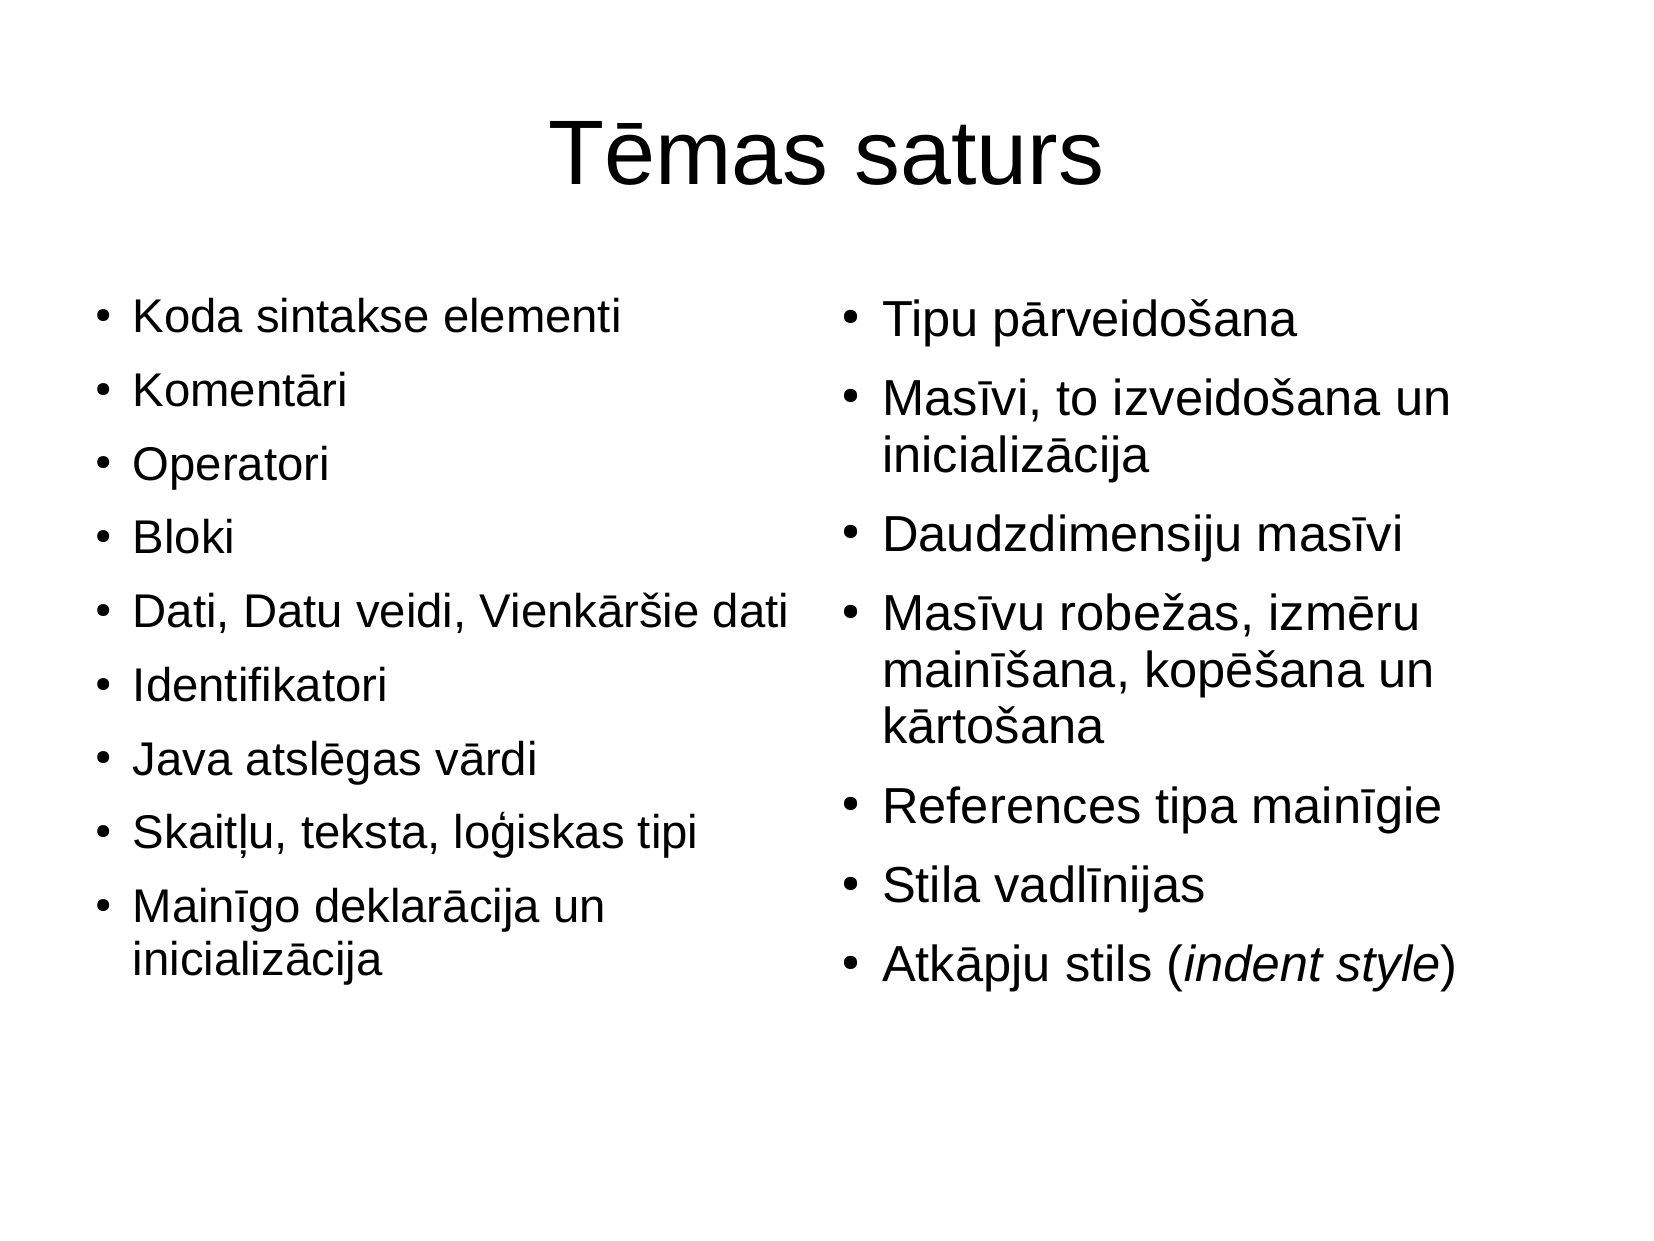

# Tēmas saturs
Koda sintakse elementi
Komentāri
Operatori
Bloki
Dati, Datu veidi, Vienkāršie dati
Identifikatori
Java atslēgas vārdi
Skaitļu, teksta, loģiskas tipi
Mainīgo deklarācija un inicializācija
Tipu pārveidošana
Masīvi, to izveidošana un inicializācija
Daudzdimensiju masīvi
Masīvu robežas, izmēru mainīšana, kopēšana un kārtošana
References tipa mainīgie
Stila vadlīnijas
Atkāpju stils (indent style)